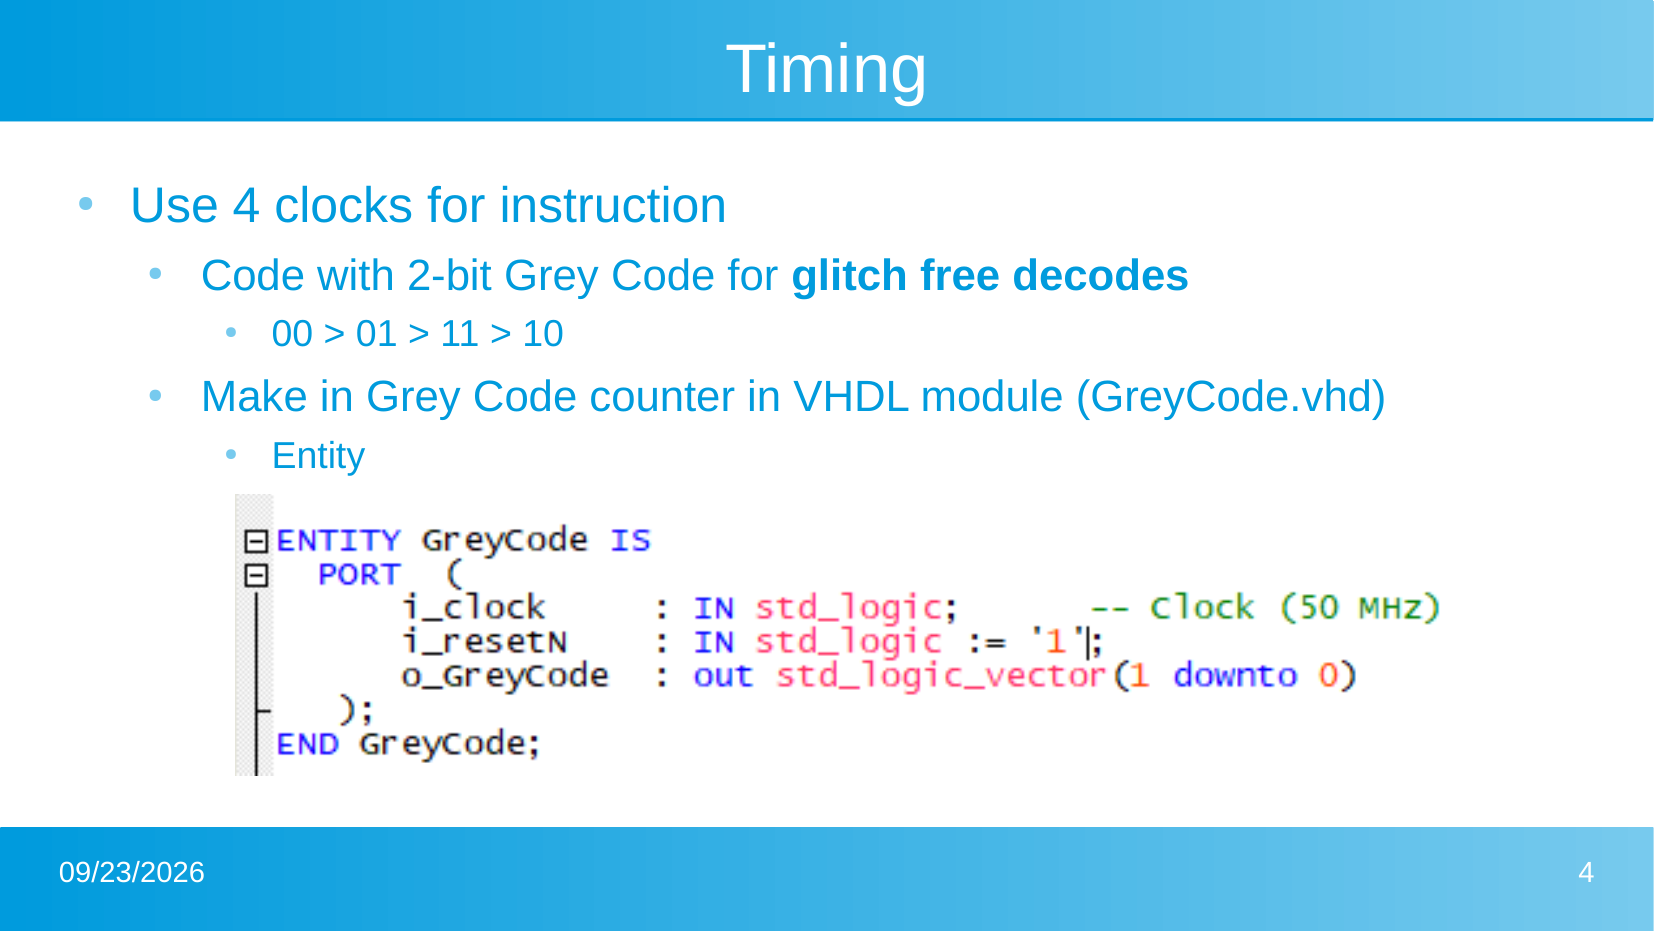

# Timing
Use 4 clocks for instruction
Code with 2-bit Grey Code for glitch free decodes
00 > 01 > 11 > 10
Make in Grey Code counter in VHDL module (GreyCode.vhd)
Entity
4